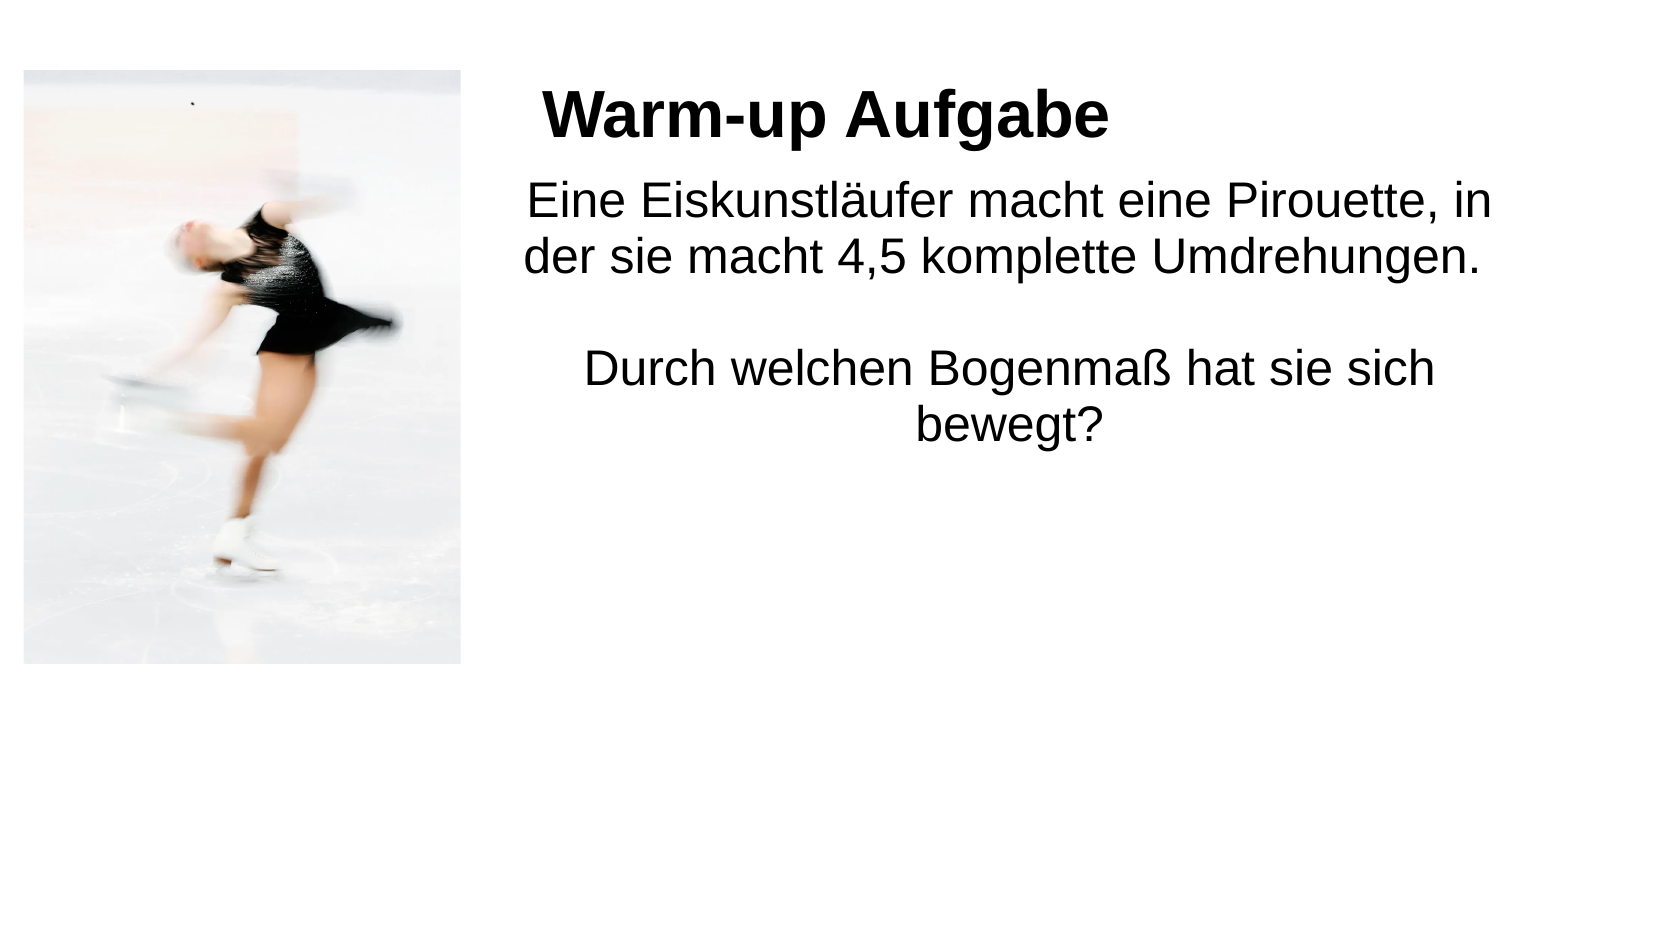

# Warm-up Aufgabe
Eine Eiskunstläufer macht eine Pirouette, in der sie macht 4,5 komplette Umdrehungen.
Durch welchen Bogenmaß hat sie sich bewegt?